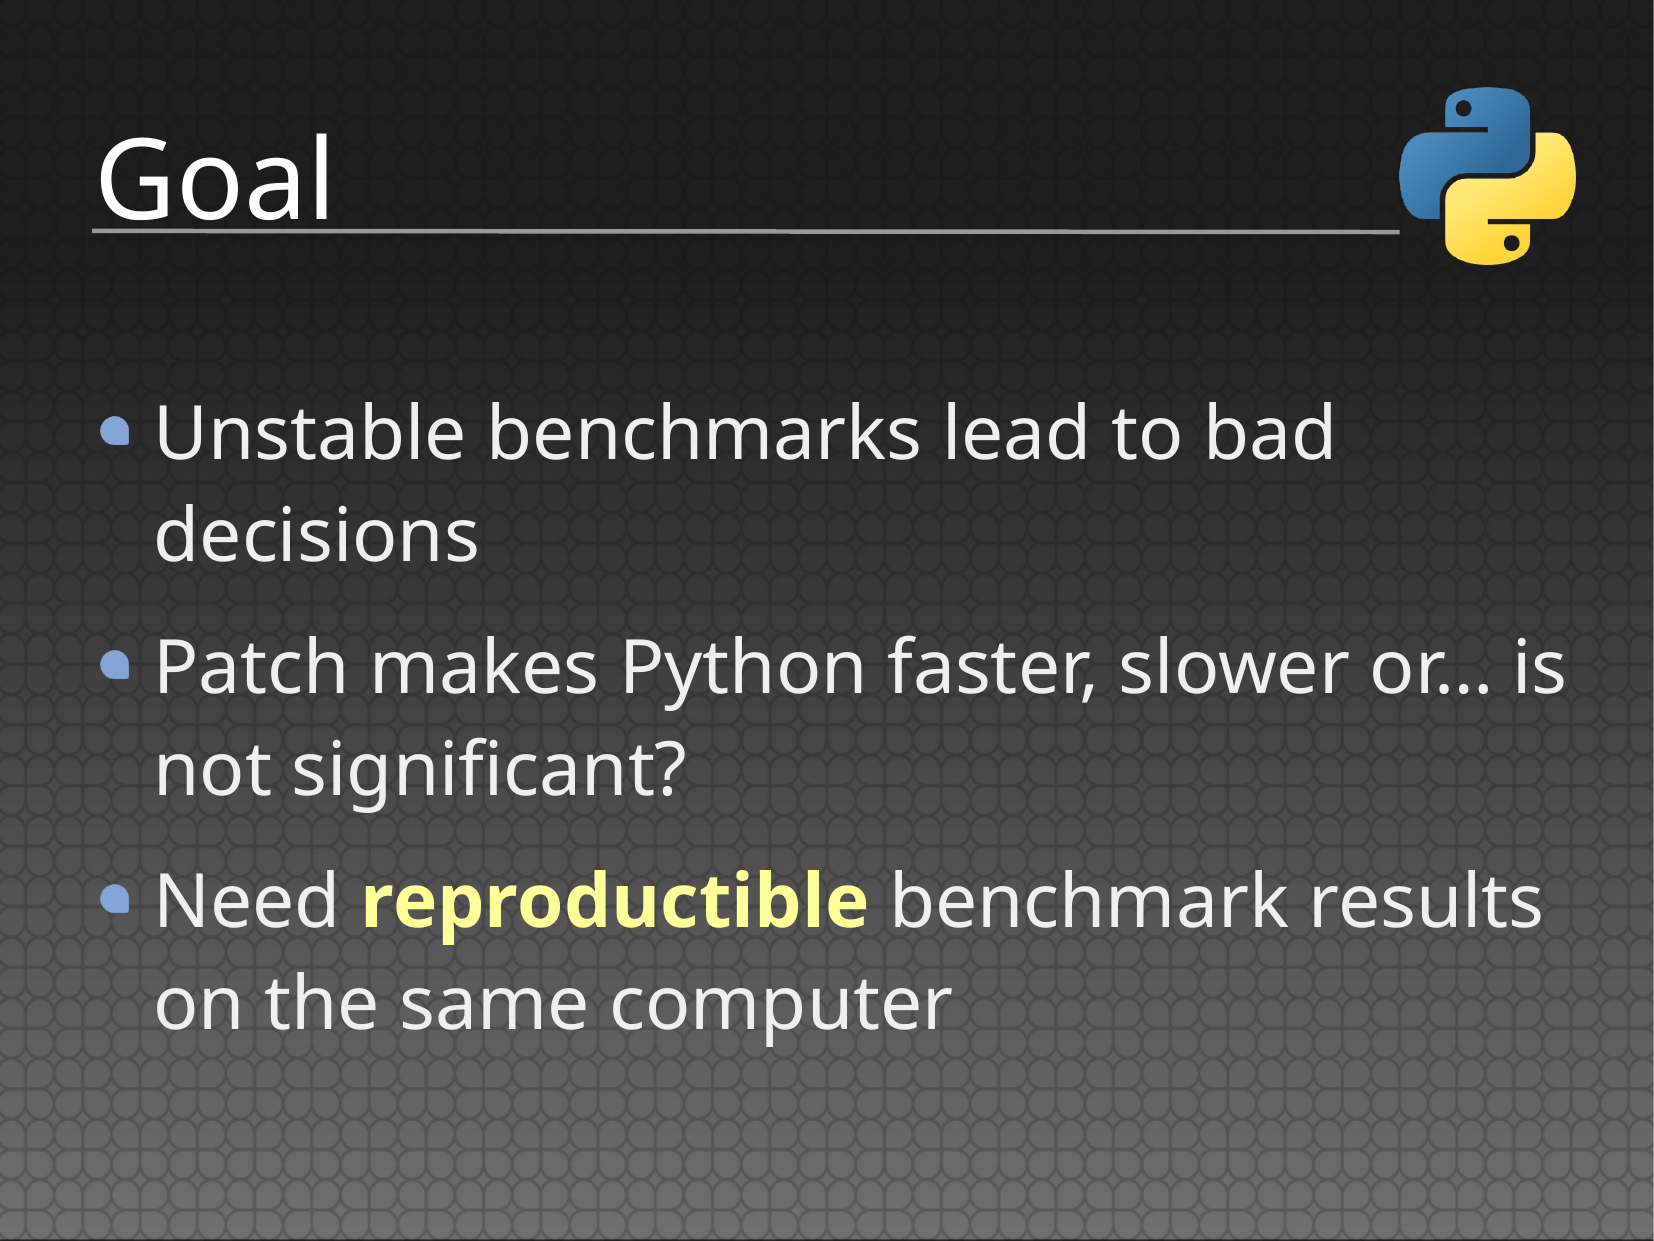

Goal
# Unstable benchmarks lead to bad decisions
Patch makes Python faster, slower or… is not significant?
Need reproductible benchmark results on the same computer